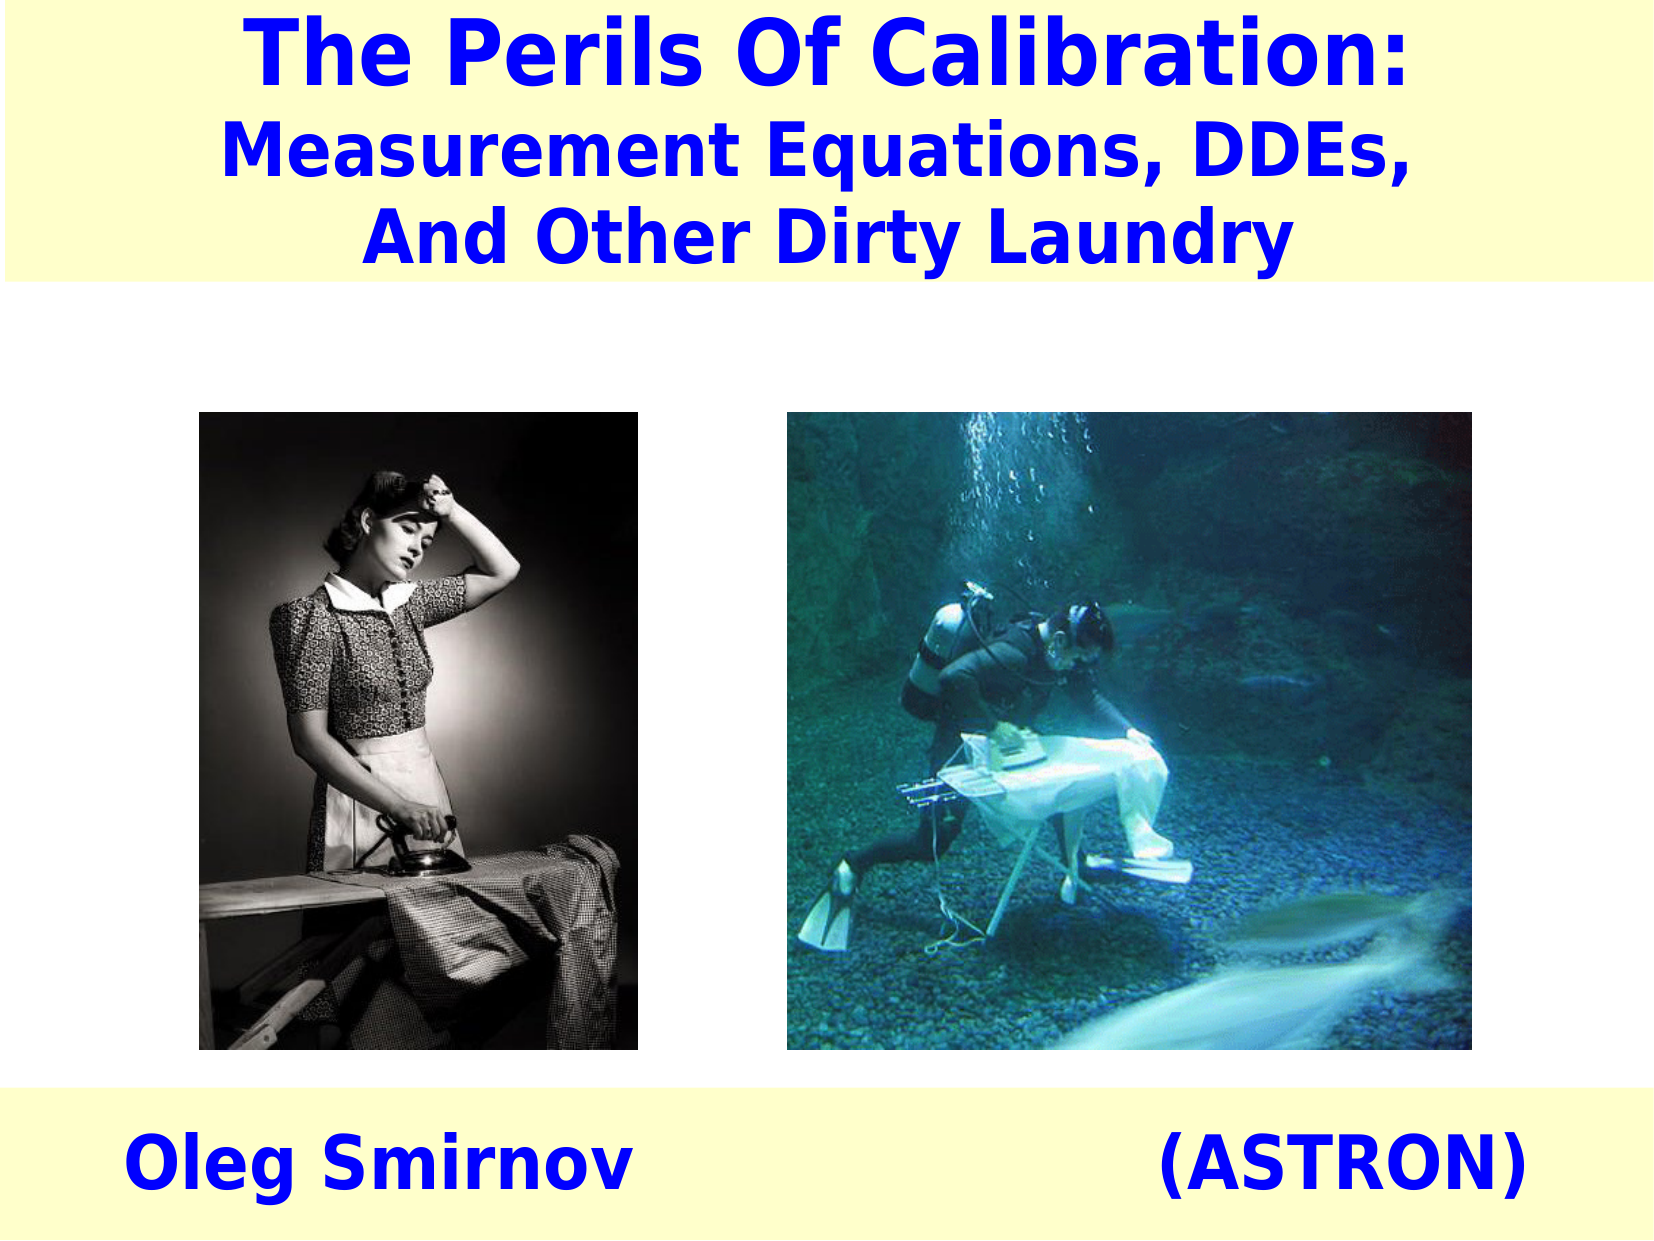

The Perils Of Calibration:
Measurement Equations, DDEs,
And Other Dirty Laundry
# Oleg Smirnov 							(ASTRON)